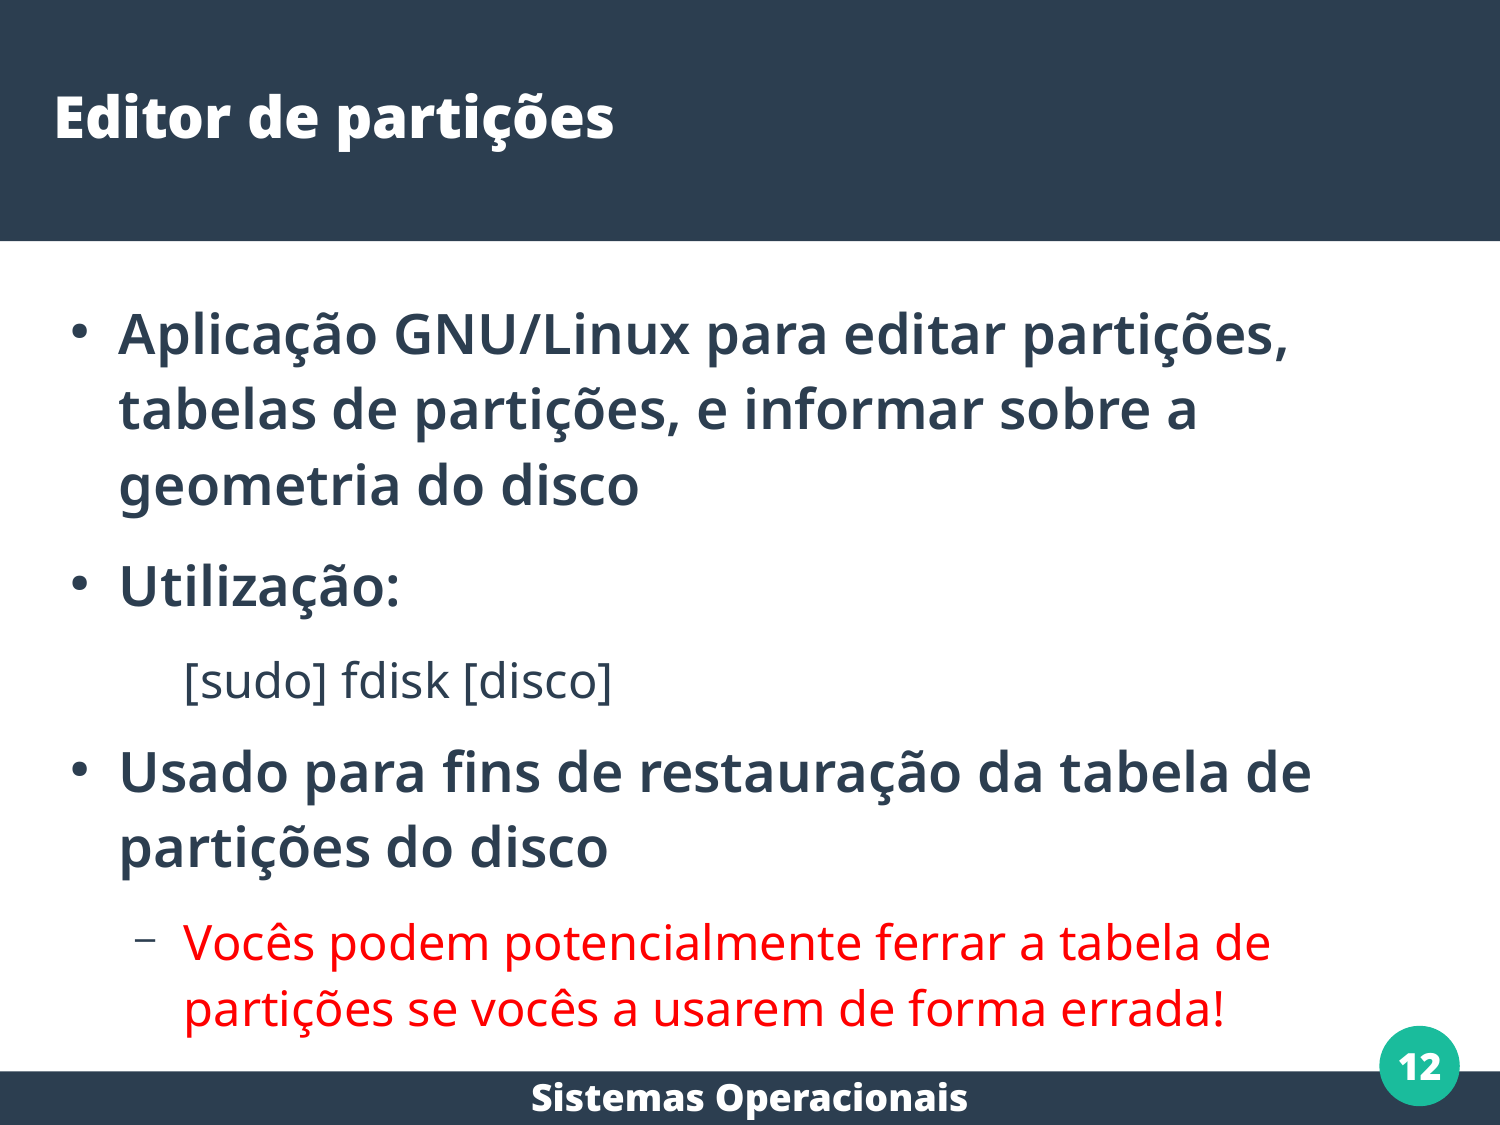

# Editor de partições
Aplicação GNU/Linux para editar partições, tabelas de partições, e informar sobre a geometria do disco
Utilização:
[sudo] fdisk [disco]
Usado para fins de restauração da tabela de partições do disco
Vocês podem potencialmente ferrar a tabela de partições se vocês a usarem de forma errada!
12
Sistemas Operacionais